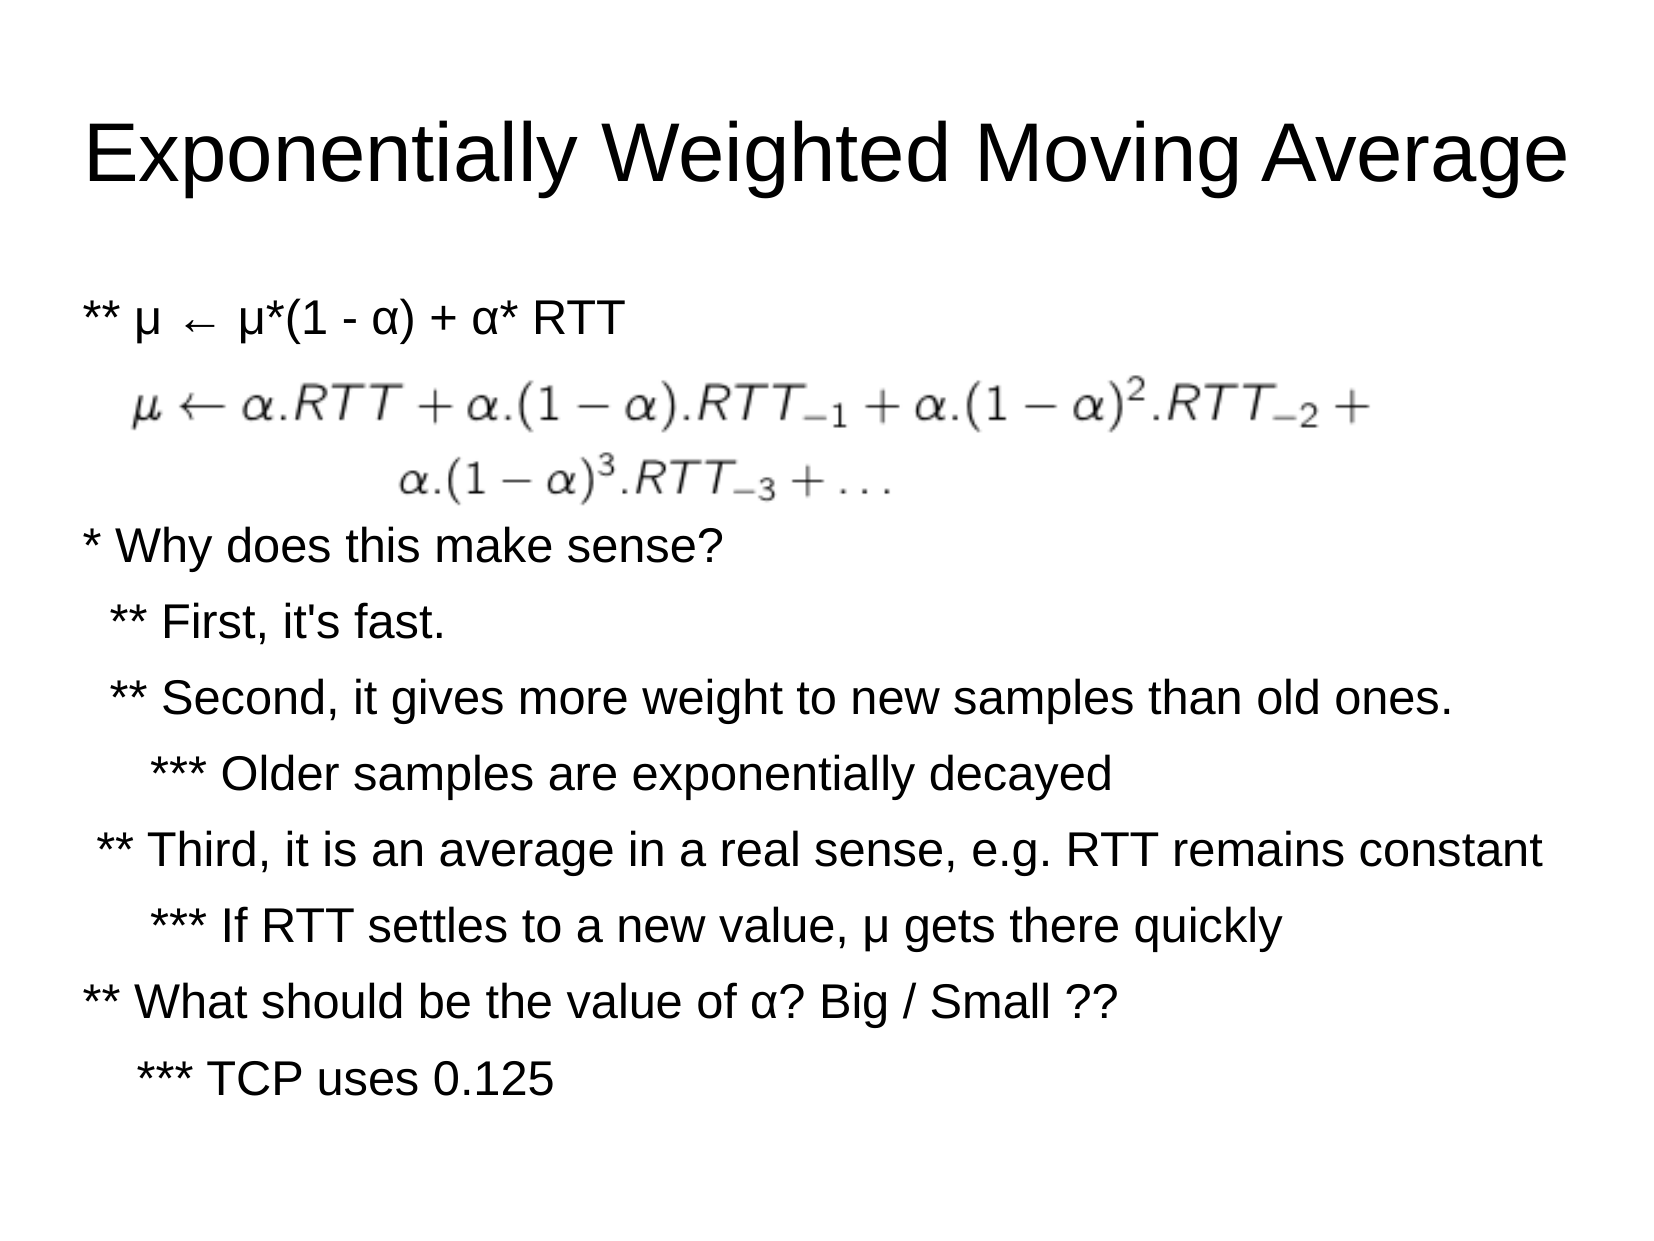

# Exponentially Weighted Moving Average
** μ ← μ*(1 - α) + α* RTT
* Why does this make sense?
 ** First, it's fast.
 ** Second, it gives more weight to new samples than old ones.
 *** Older samples are exponentially decayed
 ** Third, it is an average in a real sense, e.g. RTT remains constant
 *** If RTT settles to a new value, μ gets there quickly
** What should be the value of α? Big / Small ??
 *** TCP uses 0.125